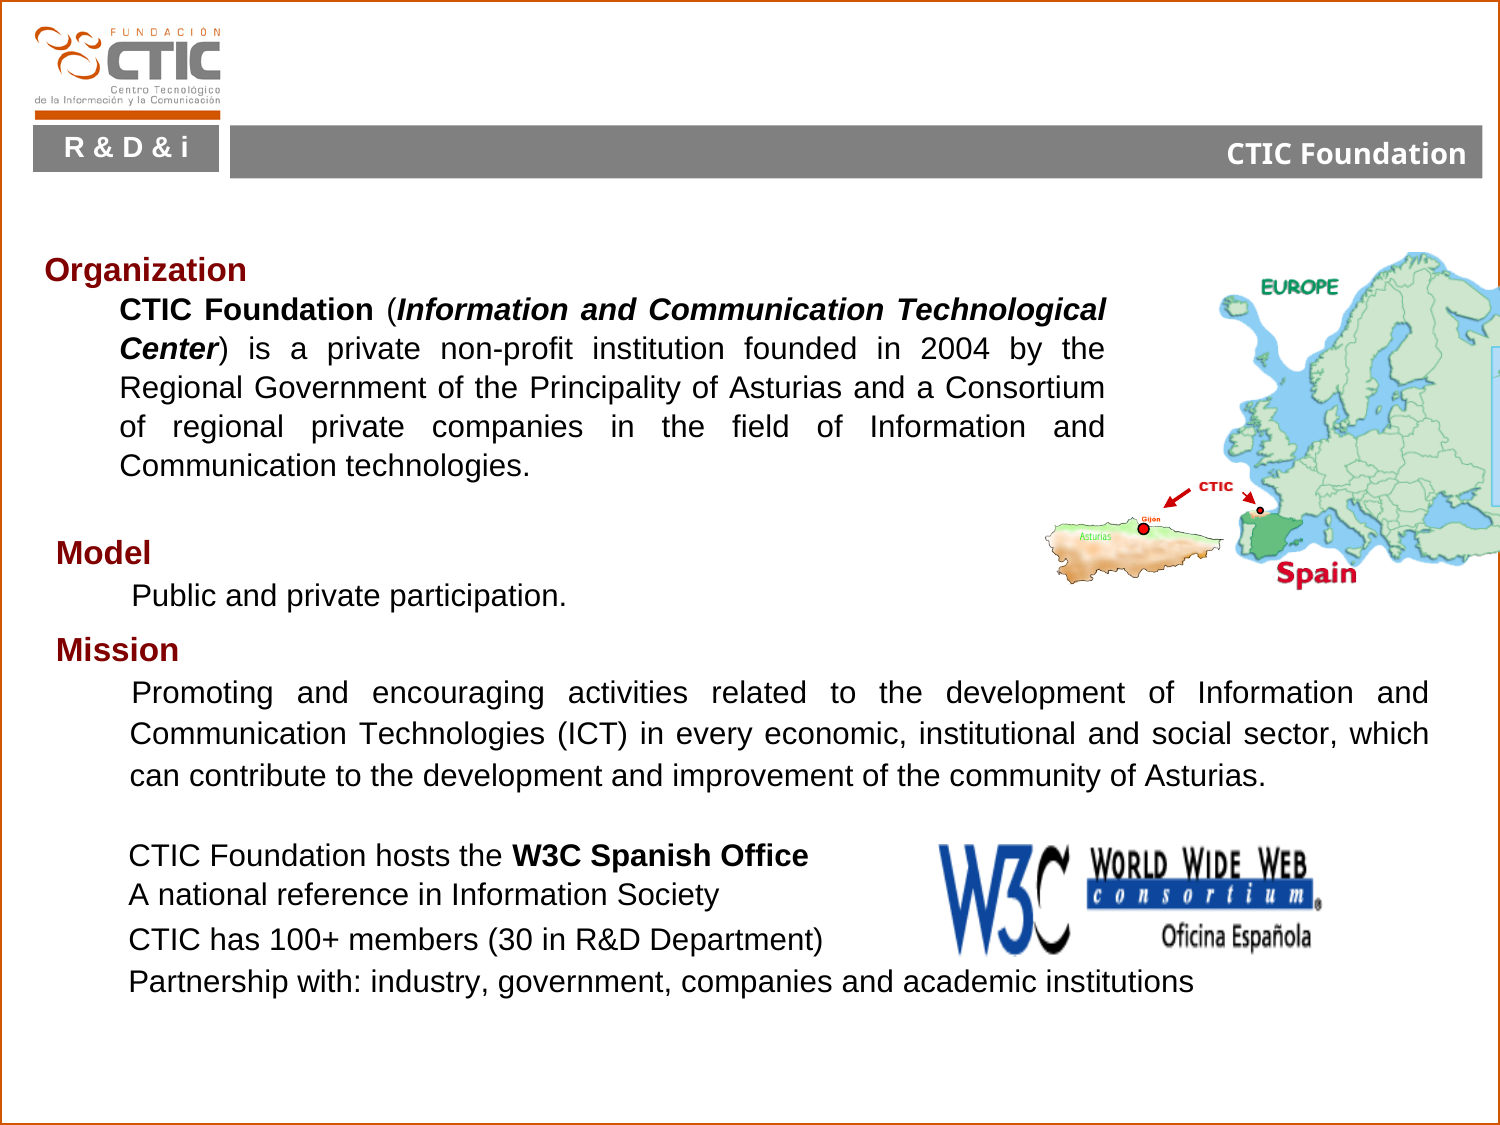

CTIC Foundation
Organization
CTIC Foundation (Information and Communication Technological Center) is a private non-profit institution founded in 2004 by the Regional Government of the Principality of Asturias and a Consortium of regional private companies in the field of Information and Communication technologies.
Model
Public and private participation.
Mission
Promoting and encouraging activities related to the development of Information and Communication Technologies (ICT) in every economic, institutional and social sector, which can contribute to the development and improvement of the community of Asturias.
 CTIC Foundation hosts the W3C Spanish Office
 A national reference in Information Society
 CTIC has 100+ members (30 in R&D Department)‏
 Partnership with: industry, government, companies and academic institutions